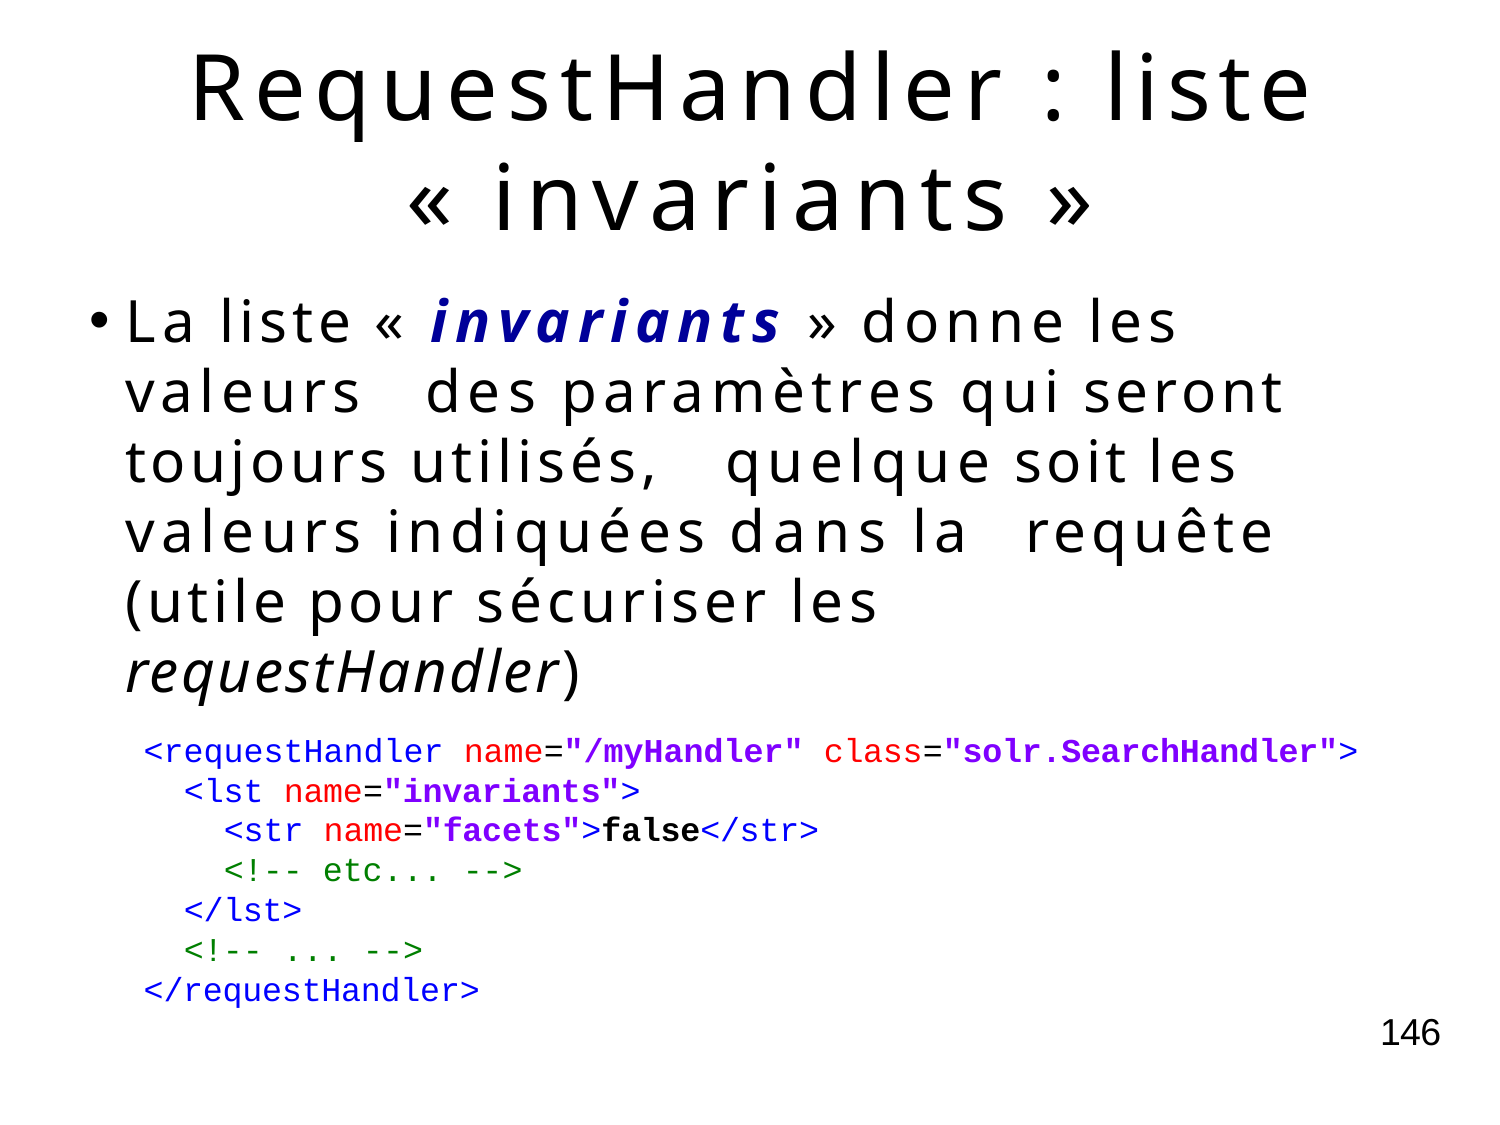

# RequestHandler : liste
« invariants »
La liste « invariants » donne les valeurs 	des paramètres qui seront toujours utilisés, 	quelque soit les valeurs indiquées dans la 	requête (utile pour sécuriser les 	requestHandler)
<requestHandler name="/myHandler" class="solr.SearchHandler">
<lst name="invariants">
<str name="facets">false</str>
<!-- etc... -->
</lst>
<!-- ... -->
</requestHandler>
146